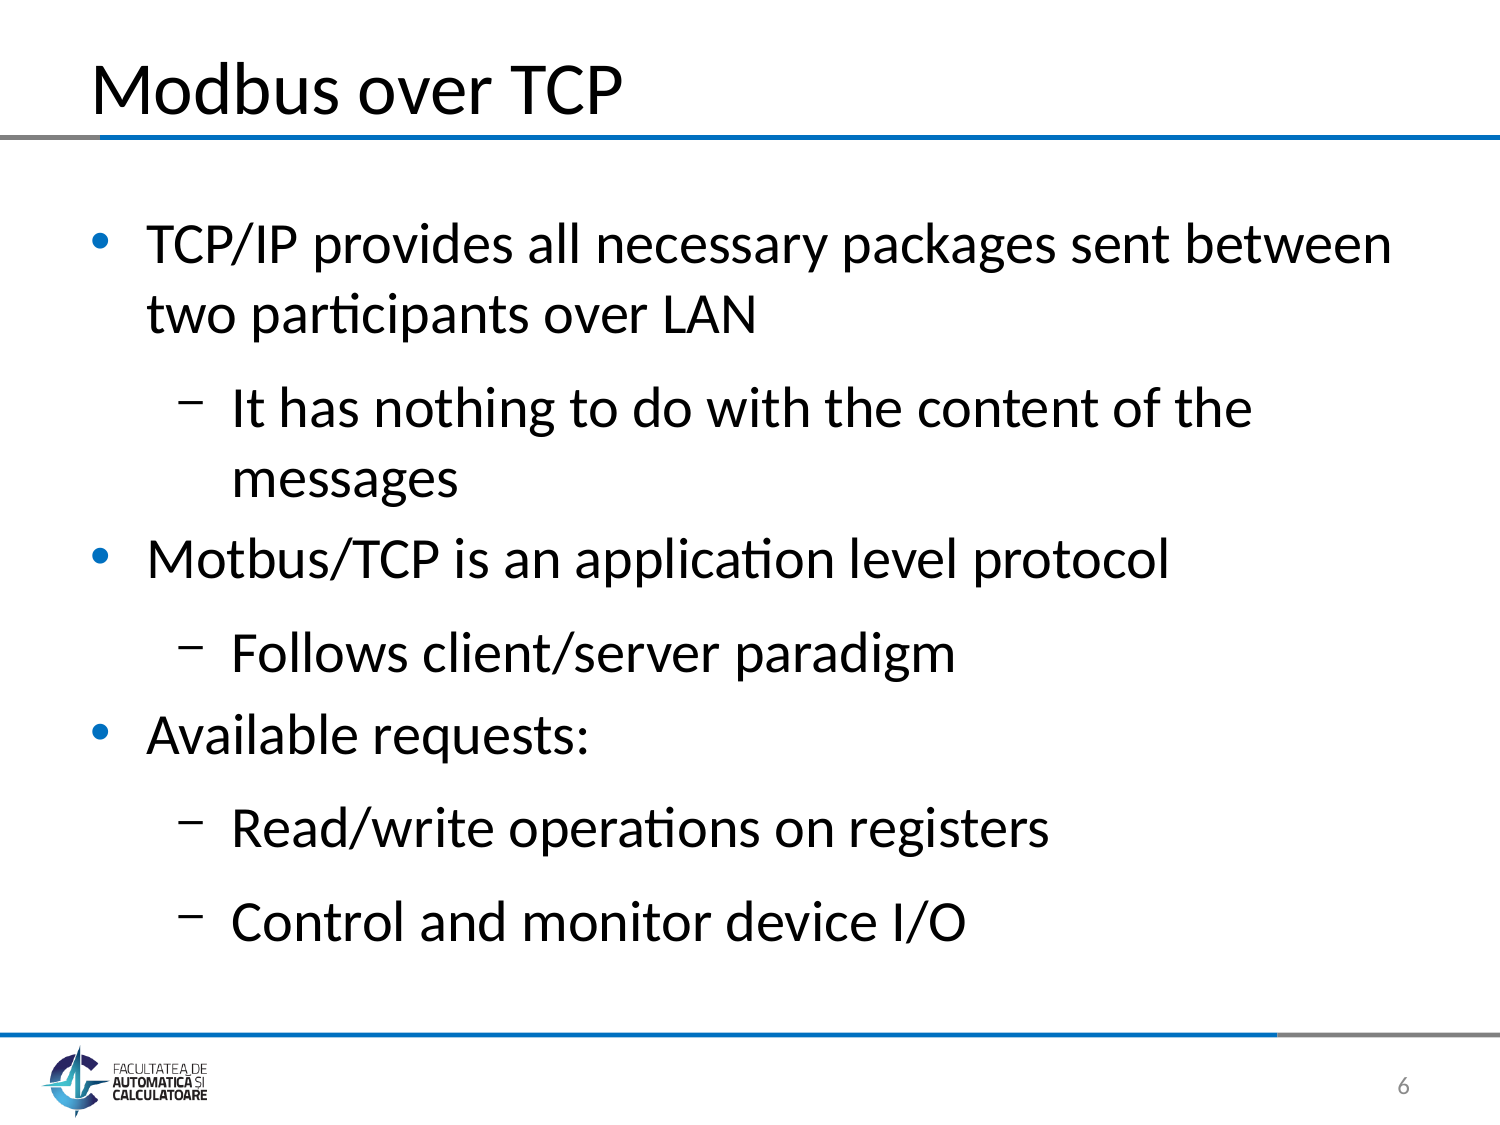

# Modbus over TCP
TCP/IP provides all necessary packages sent between two participants over LAN
It has nothing to do with the content of the messages
Motbus/TCP is an application level protocol
Follows client/server paradigm
Available requests:
Read/write operations on registers
Control and monitor device I/O